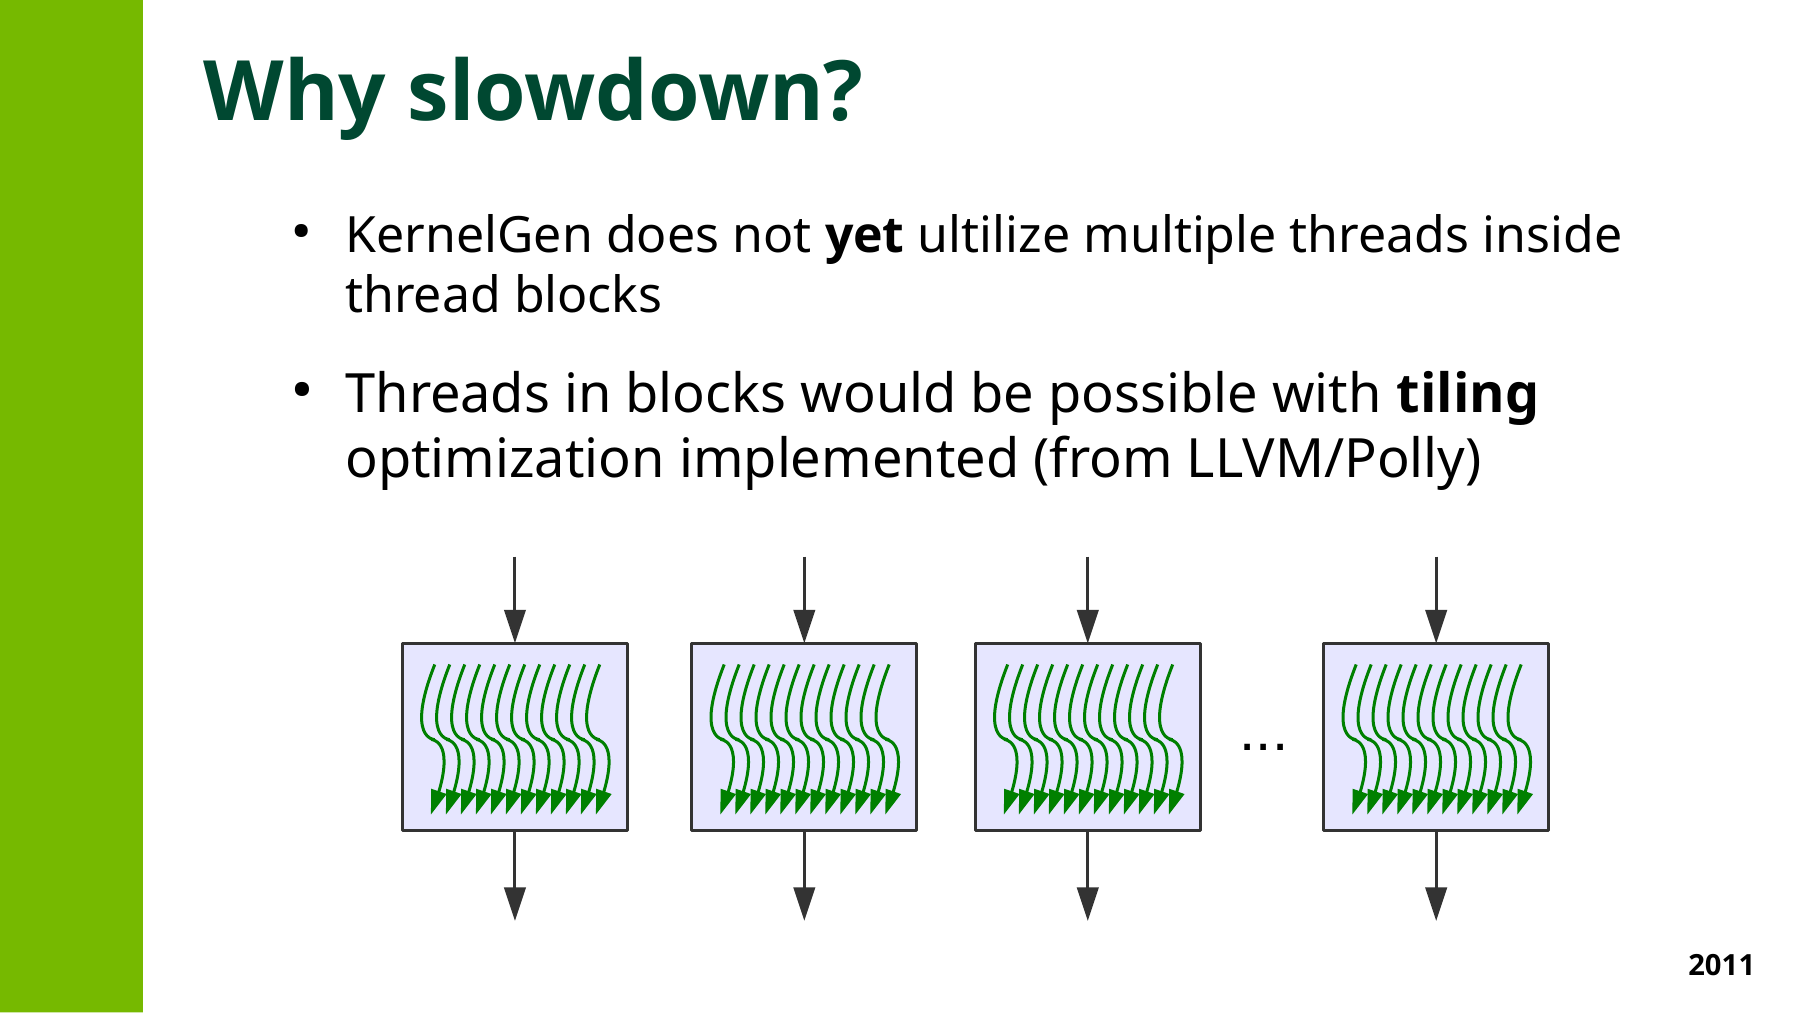

# Why slowdown?
KernelGen does not yet ultilize multiple threads inside thread blocks
Threads in blocks would be possible with tiling optimization implemented (from LLVM/Polly)
...